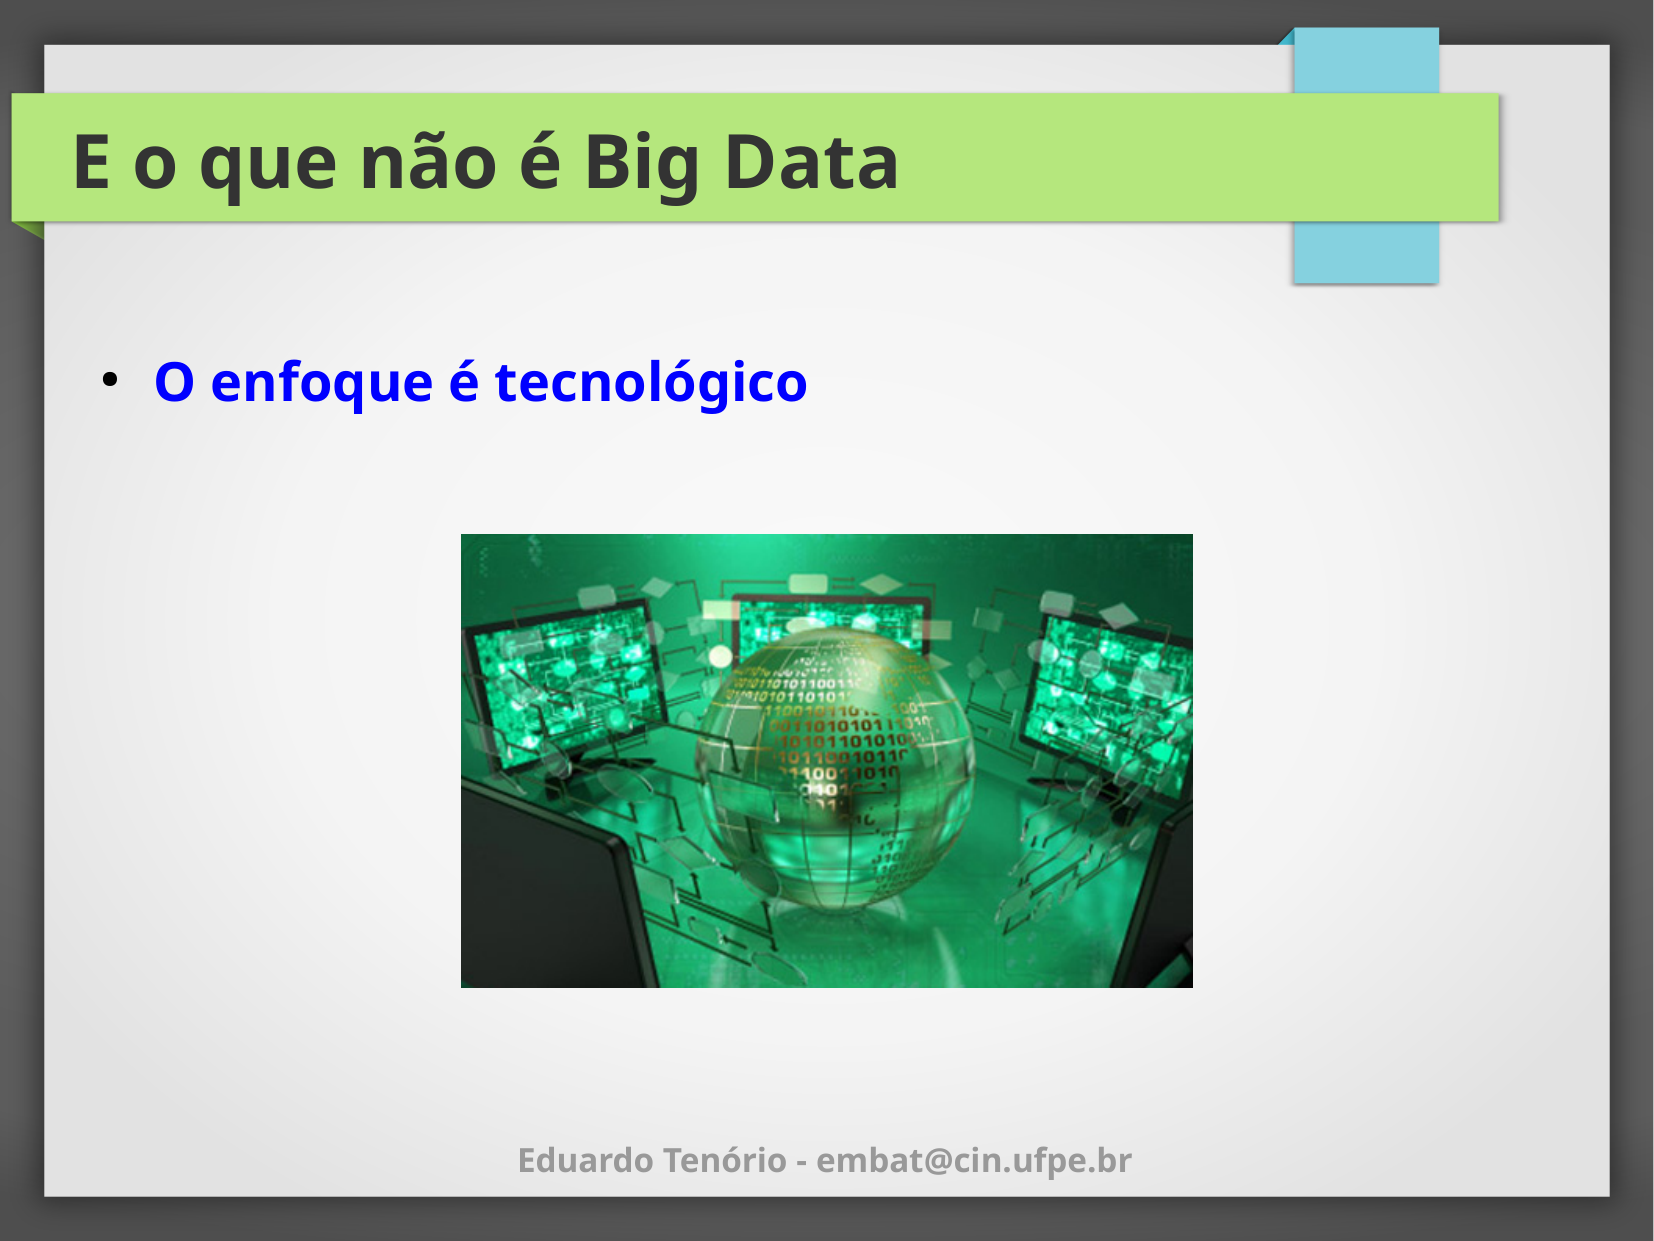

# E o que não é Big Data
O enfoque é tecnológico
Eduardo Tenório - embat@cin.ufpe.br